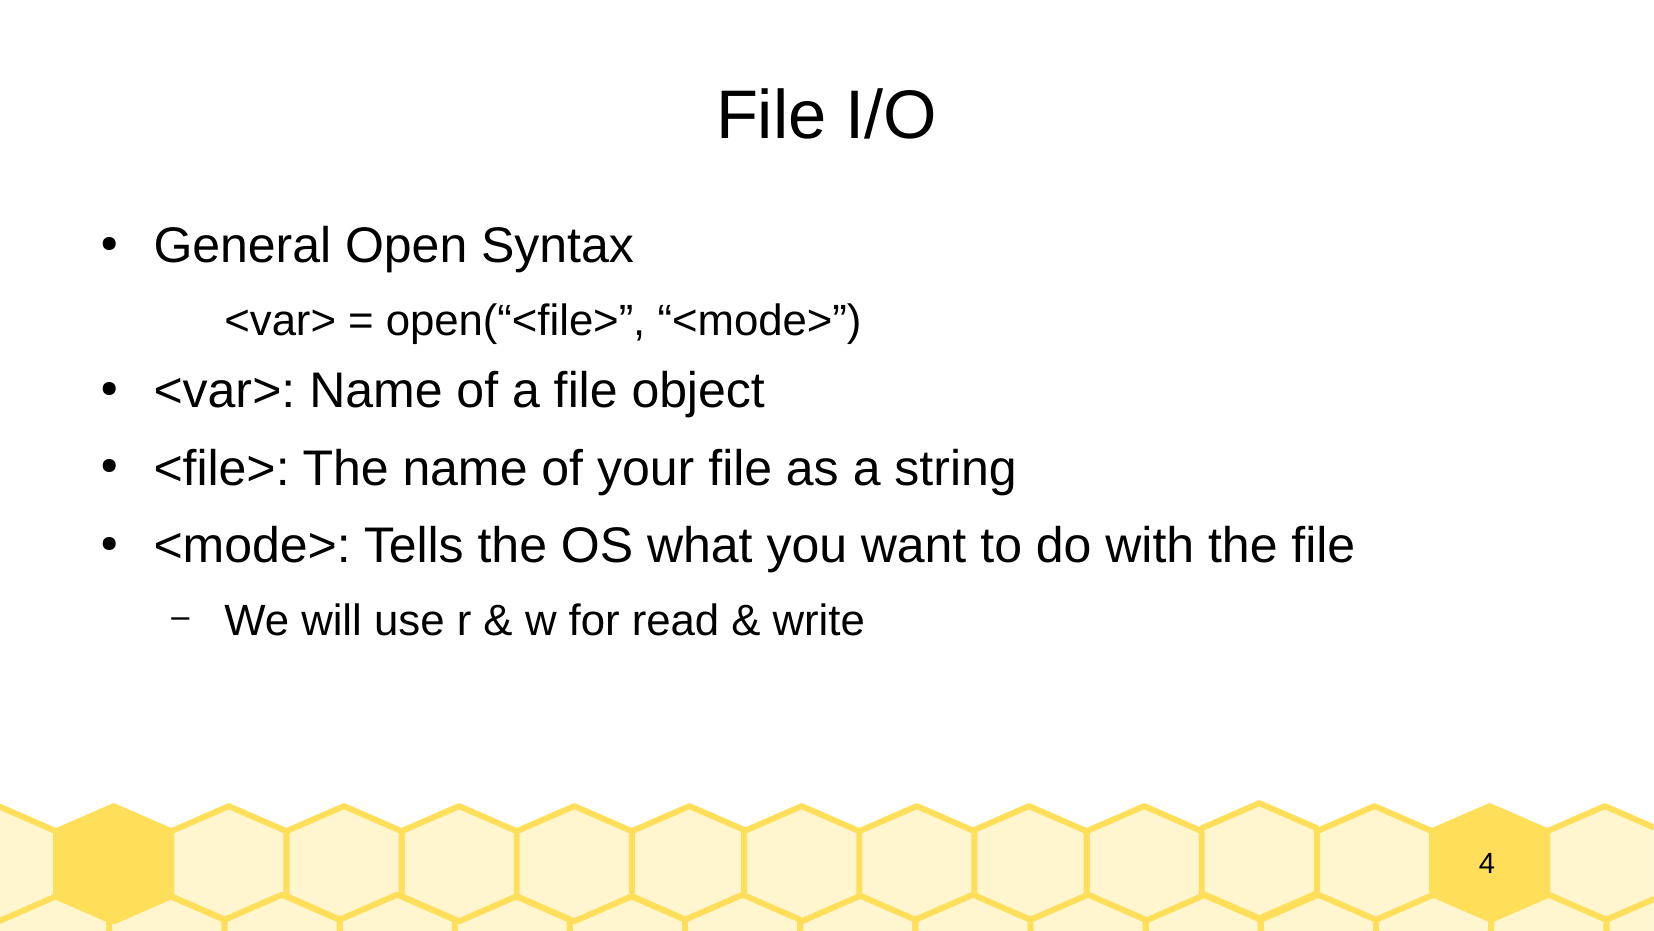

# File I/O
General Open Syntax
<var> = open(“<file>”, “<mode>”)
<var>: Name of a file object
<file>: The name of your file as a string
<mode>: Tells the OS what you want to do with the file
We will use r & w for read & write